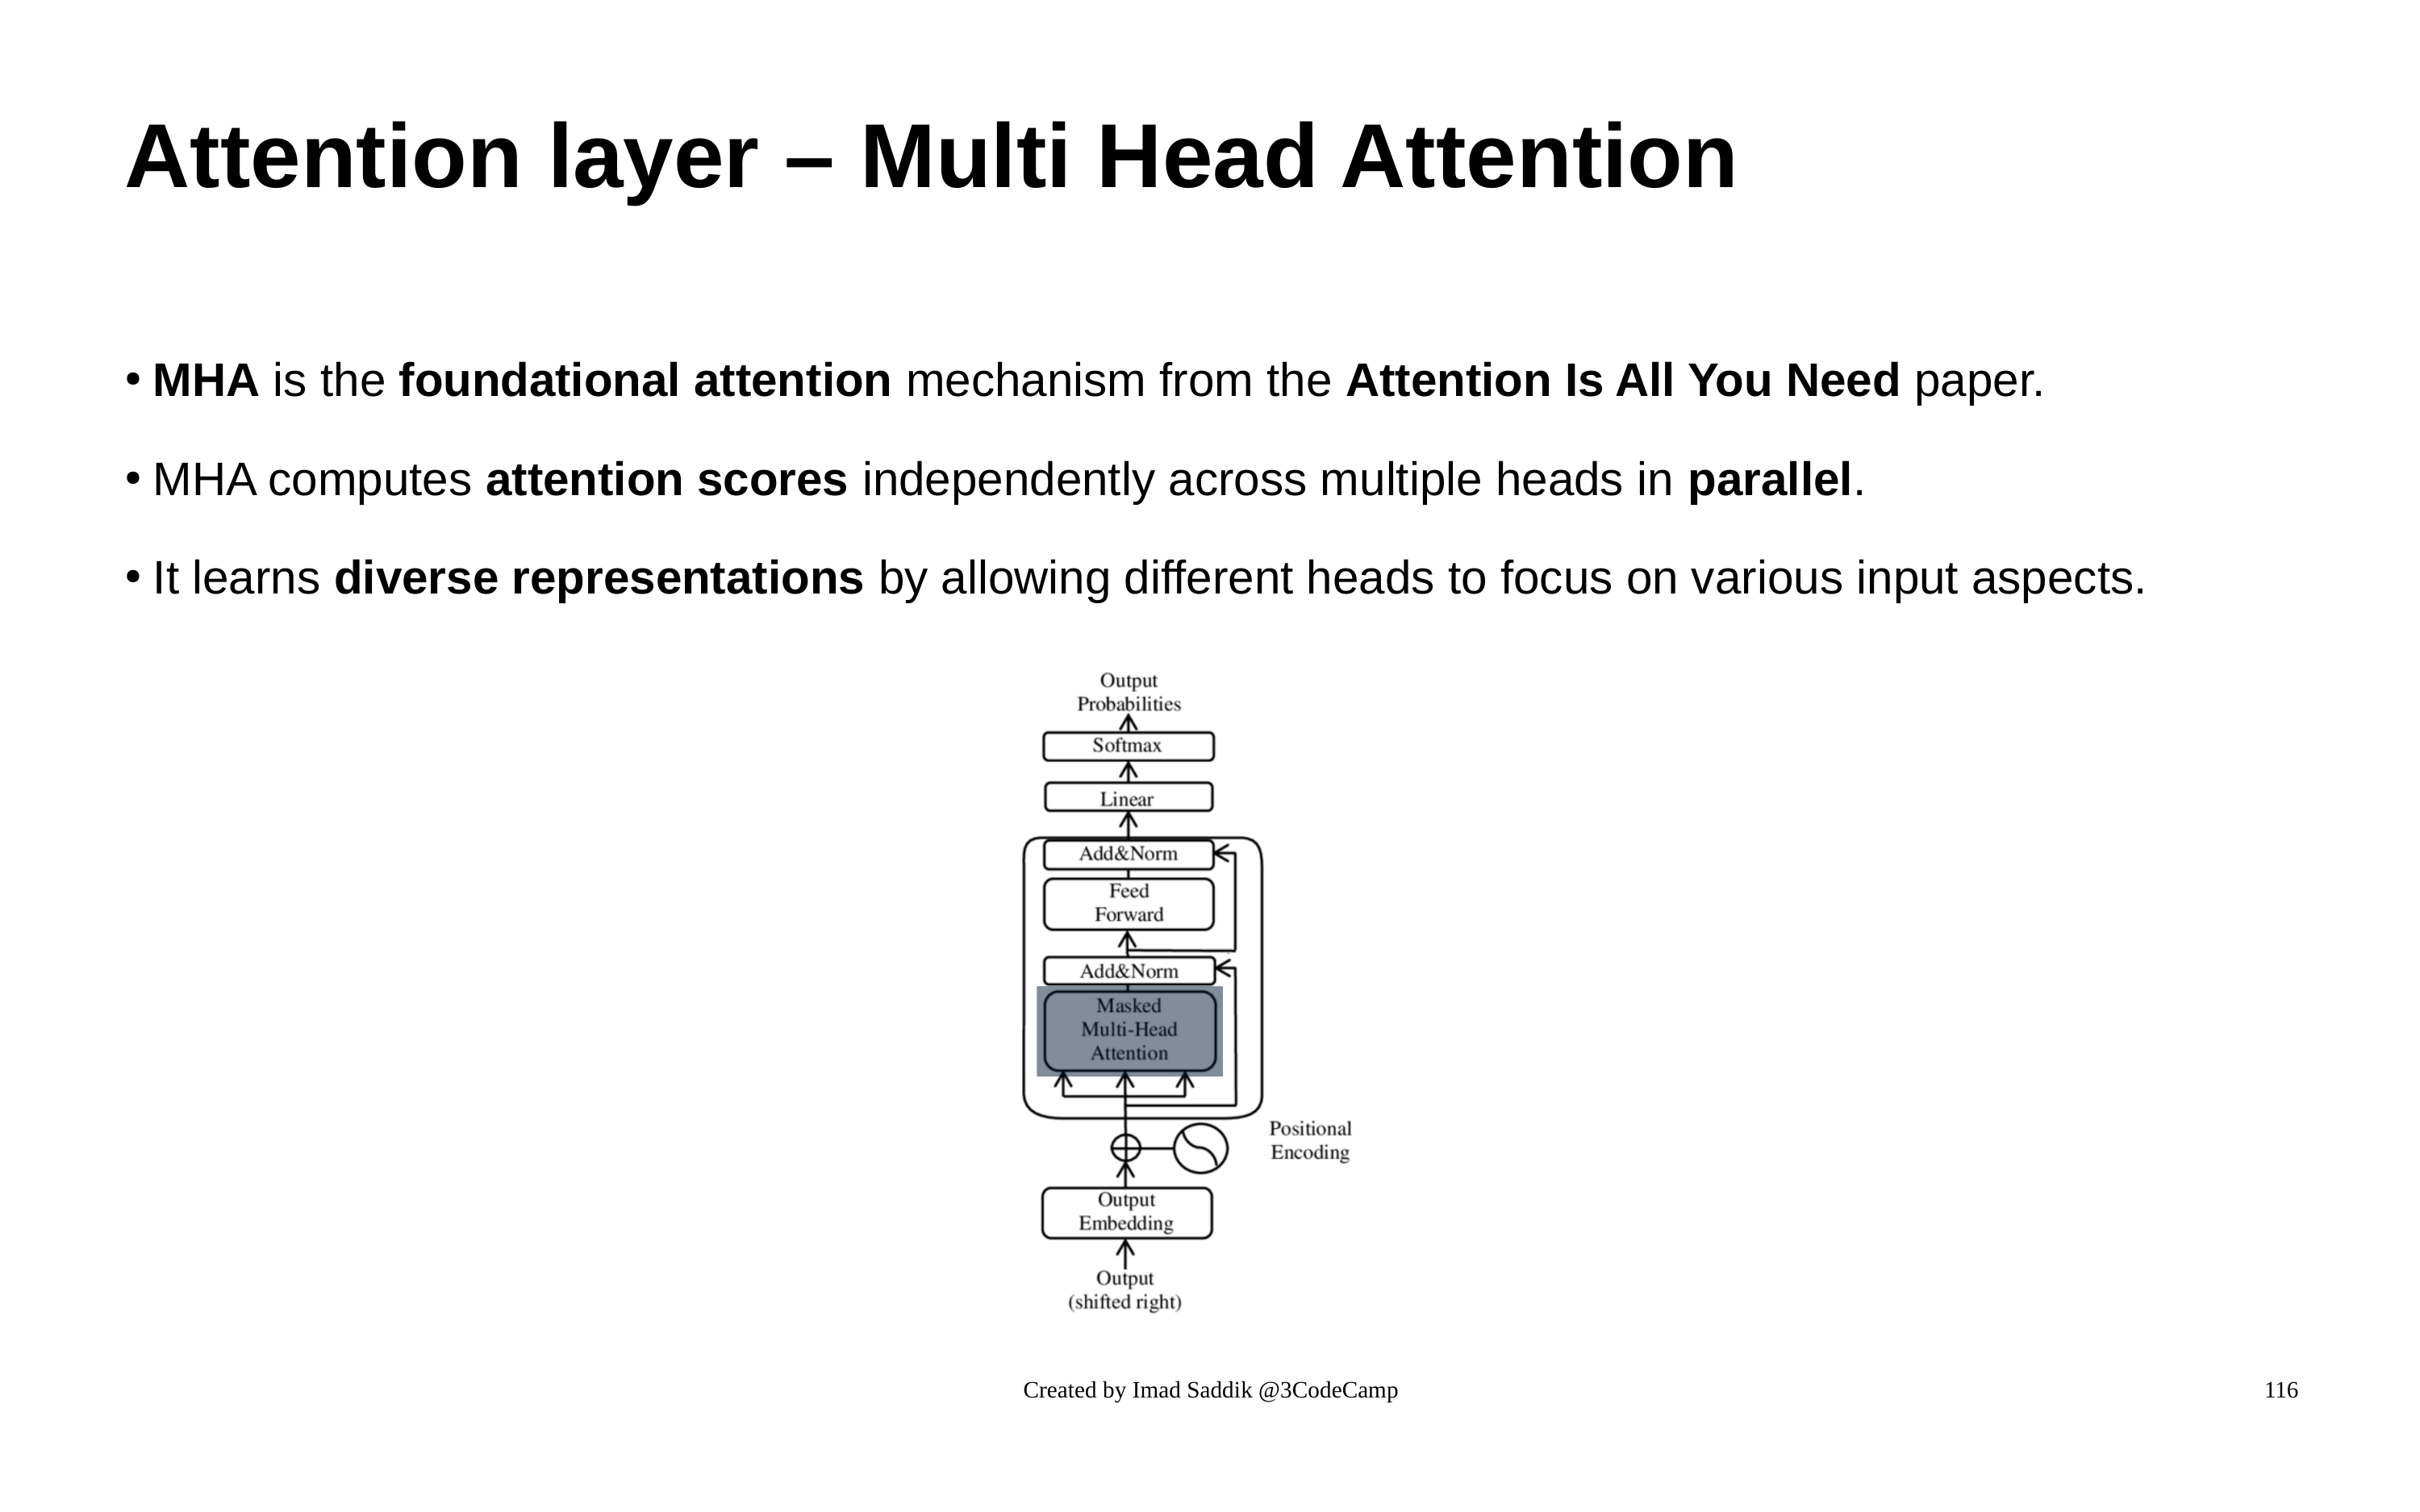

Attention layer – Multi Head Attention
MHA is the foundational attention mechanism from the Attention Is All You Need paper.
MHA computes attention scores independently across multiple heads in parallel.
It learns diverse representations by allowing different heads to focus on various input aspects.
Created by Imad Saddik @3CodeCamp
116